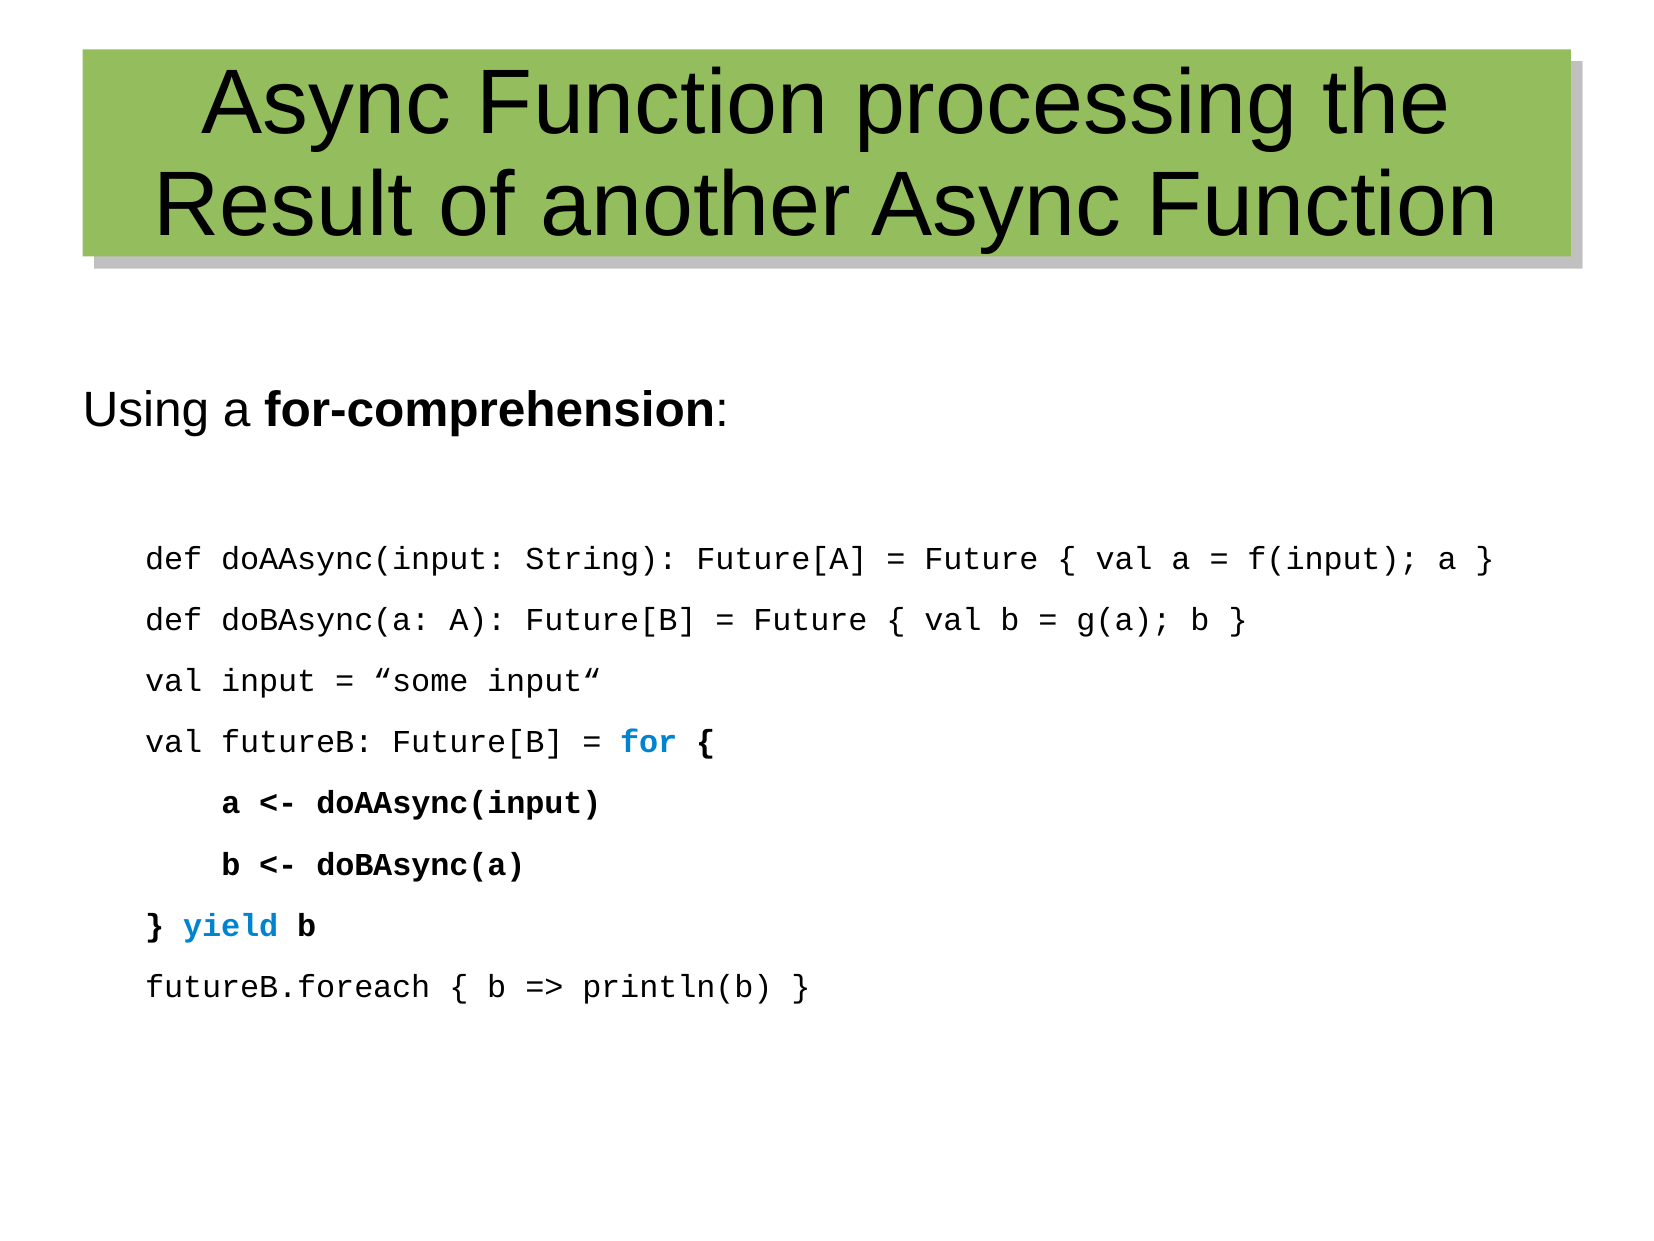

# Async Function processing the Result of another Async Function
Using a for-comprehension:
def doAAsync(input: String): Future[A] = Future { val a = f(input); a }
def doBAsync(a: A): Future[B] = Future { val b = g(a); b }
val input = “some input“
val futureB: Future[B] = for {
 a <- doAAsync(input)
 b <- doBAsync(a)
} yield b
futureB.foreach { b => println(b) }